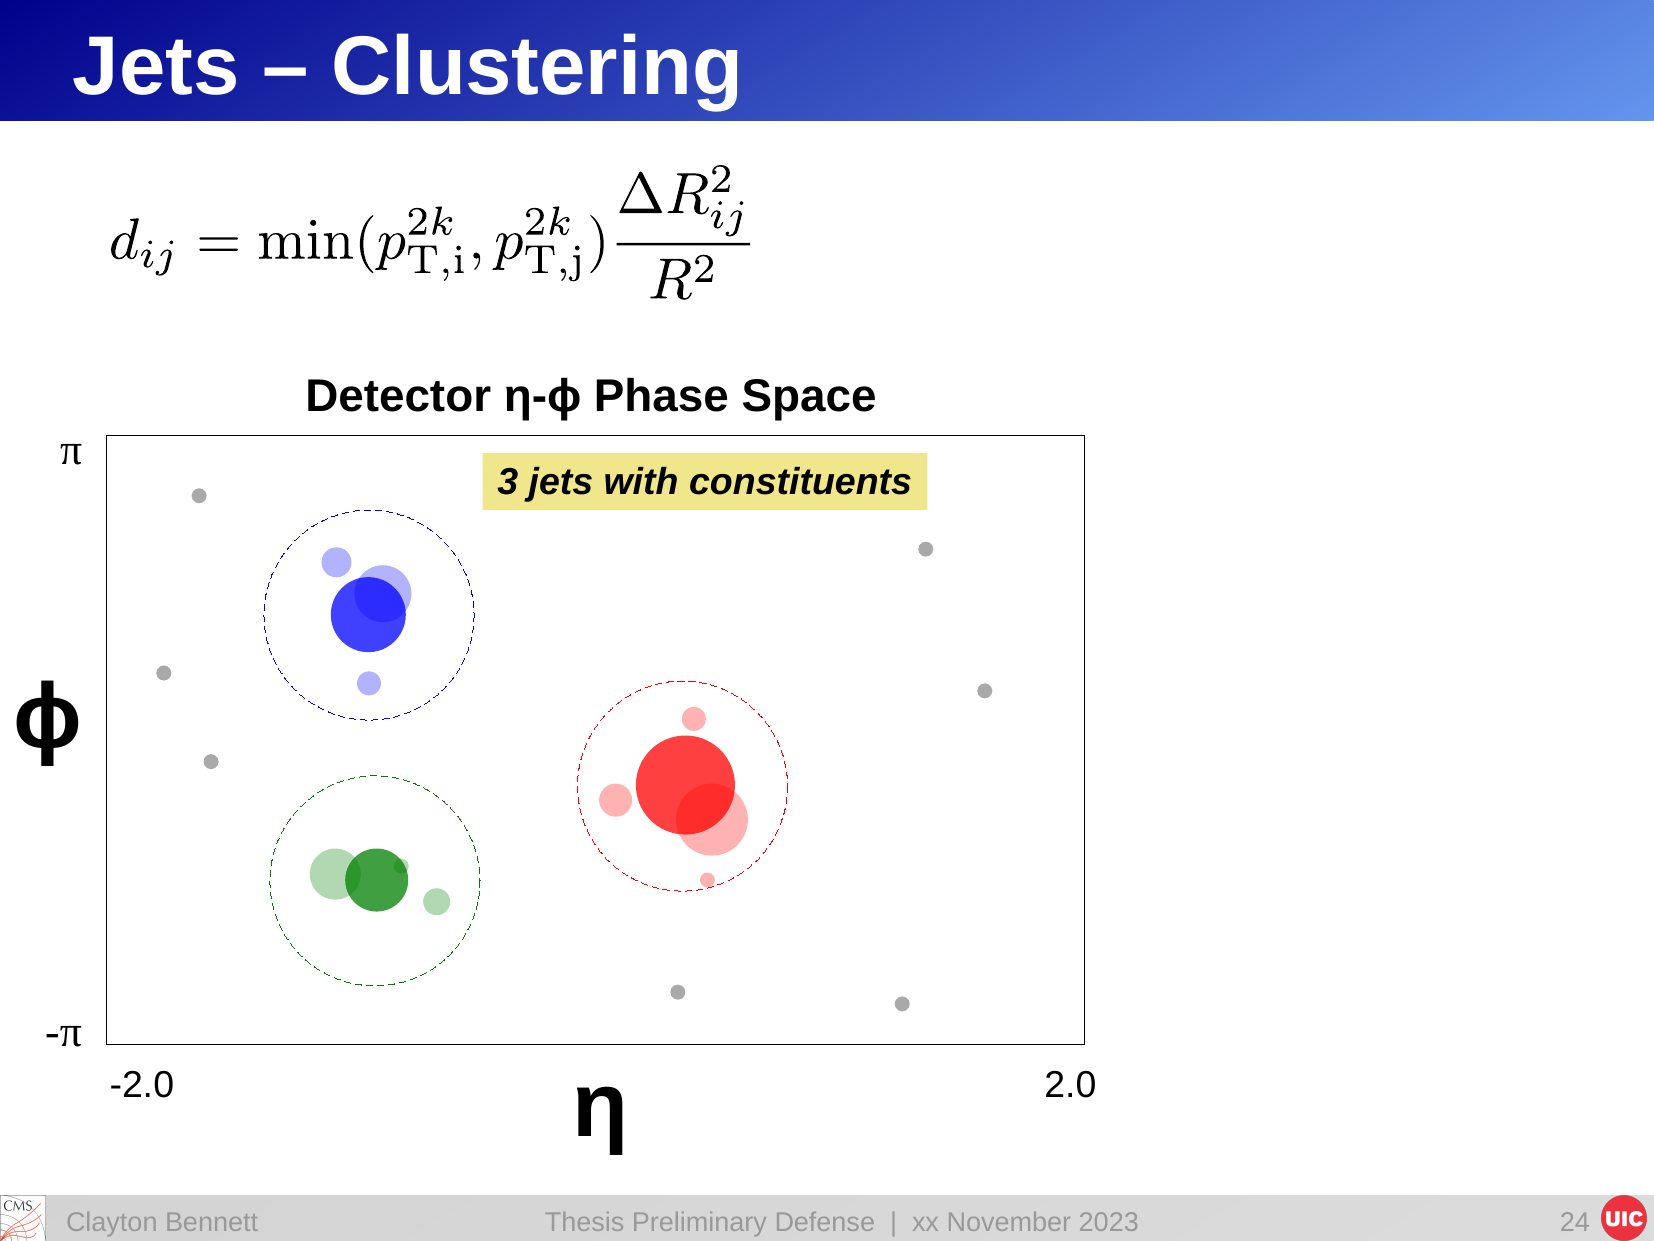

Jets – Clustering
Detector η-ɸ Phase Space
π
3 jets with constituents
ɸ
-π
η
-2.0
2.0
Clayton Bennett
Thesis Preliminary Defense | xx November 2023